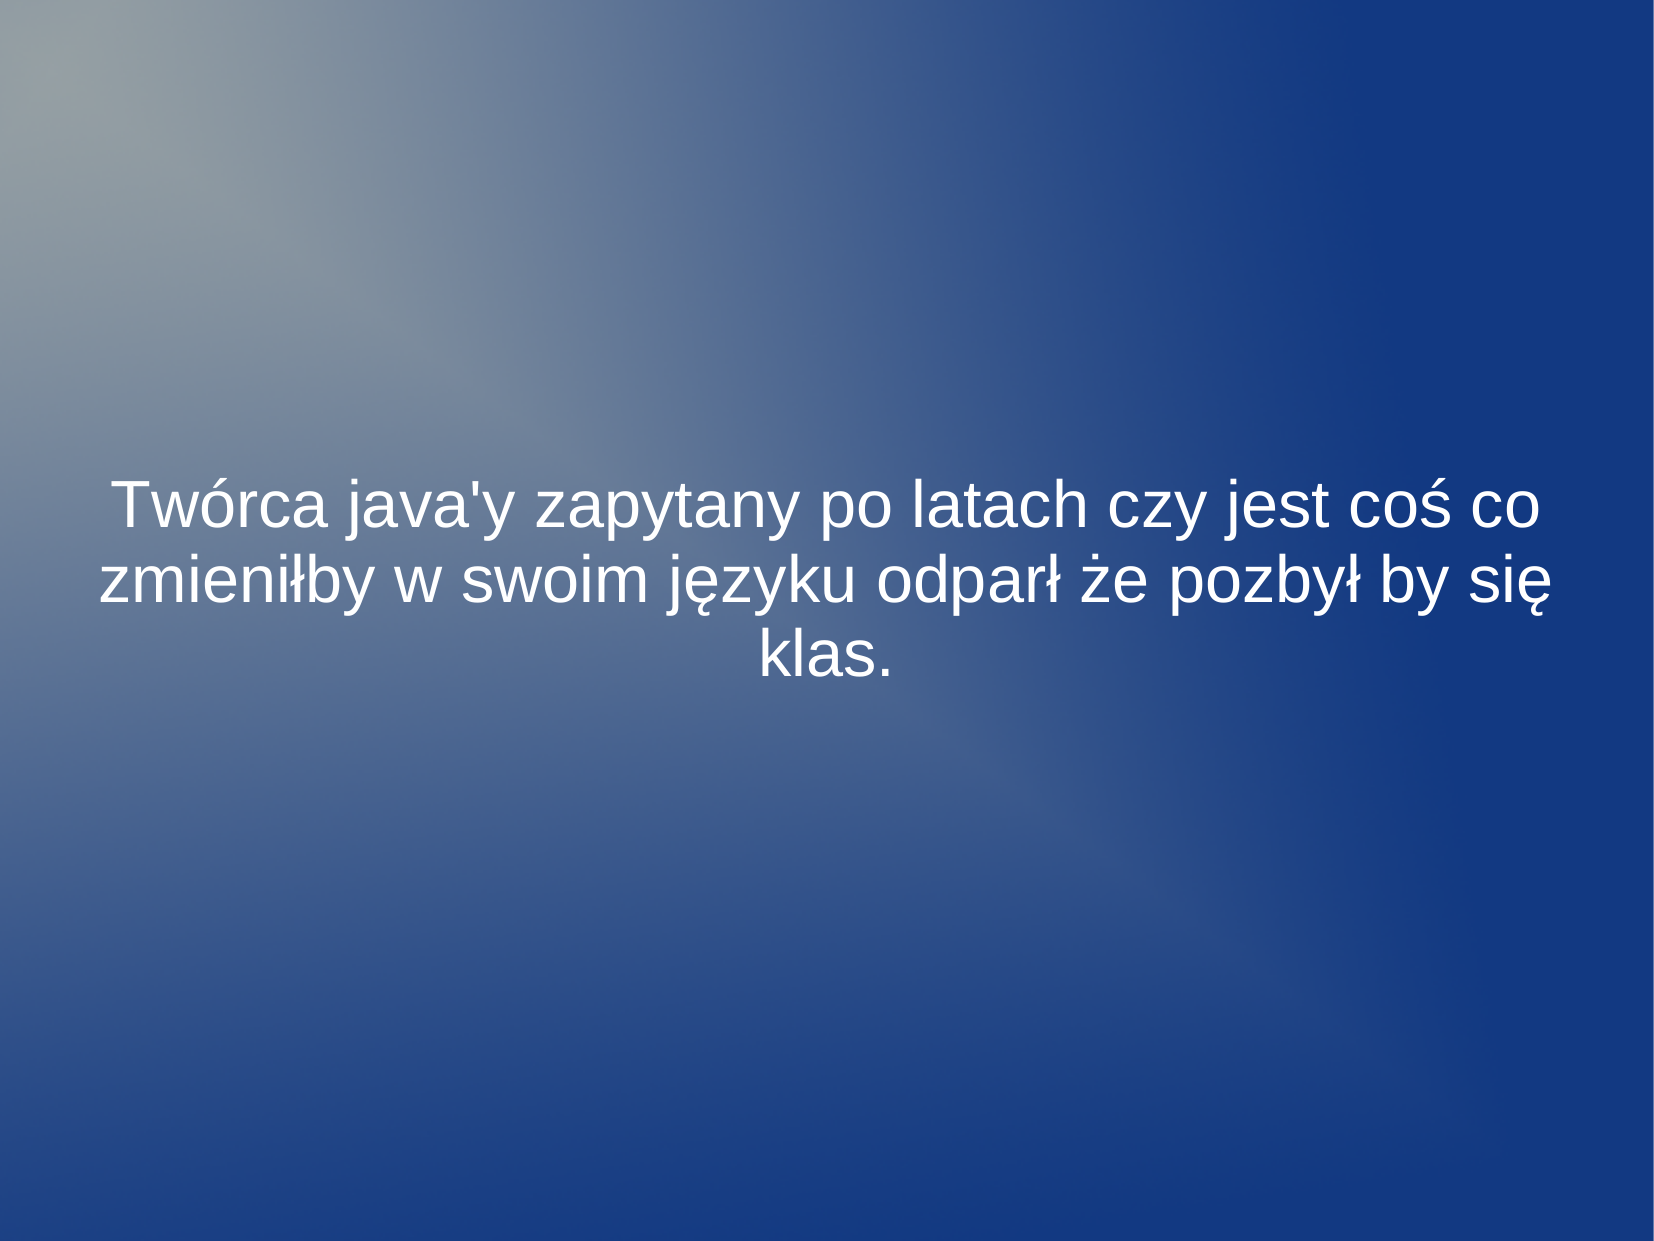

# Twórca java'y zapytany po latach czy jest coś co zmieniłby w swoim języku odparł że pozbył by się klas.